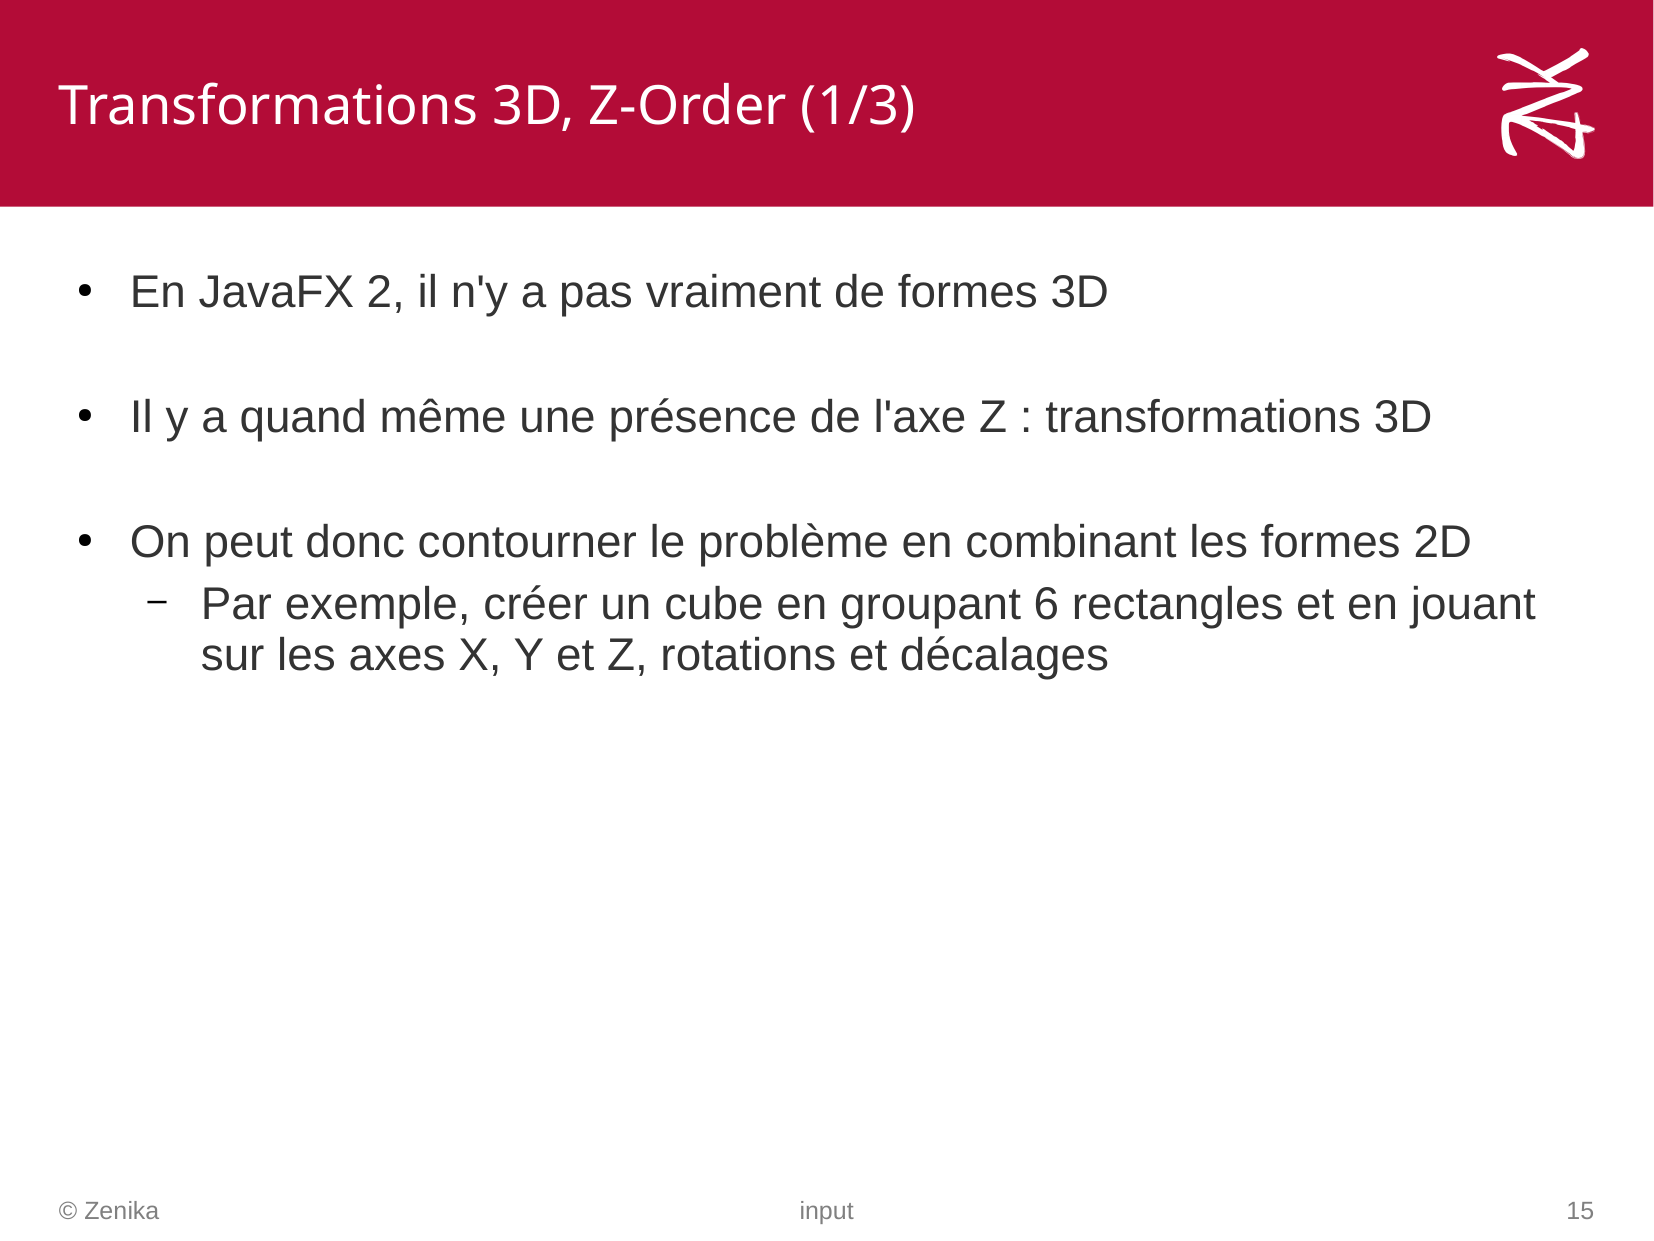

# Transformations 3D, Z-Order (1/3)
En JavaFX 2, il n'y a pas vraiment de formes 3D
Il y a quand même une présence de l'axe Z : transformations 3D
On peut donc contourner le problème en combinant les formes 2D
Par exemple, créer un cube en groupant 6 rectangles et en jouant sur les axes X, Y et Z, rotations et décalages